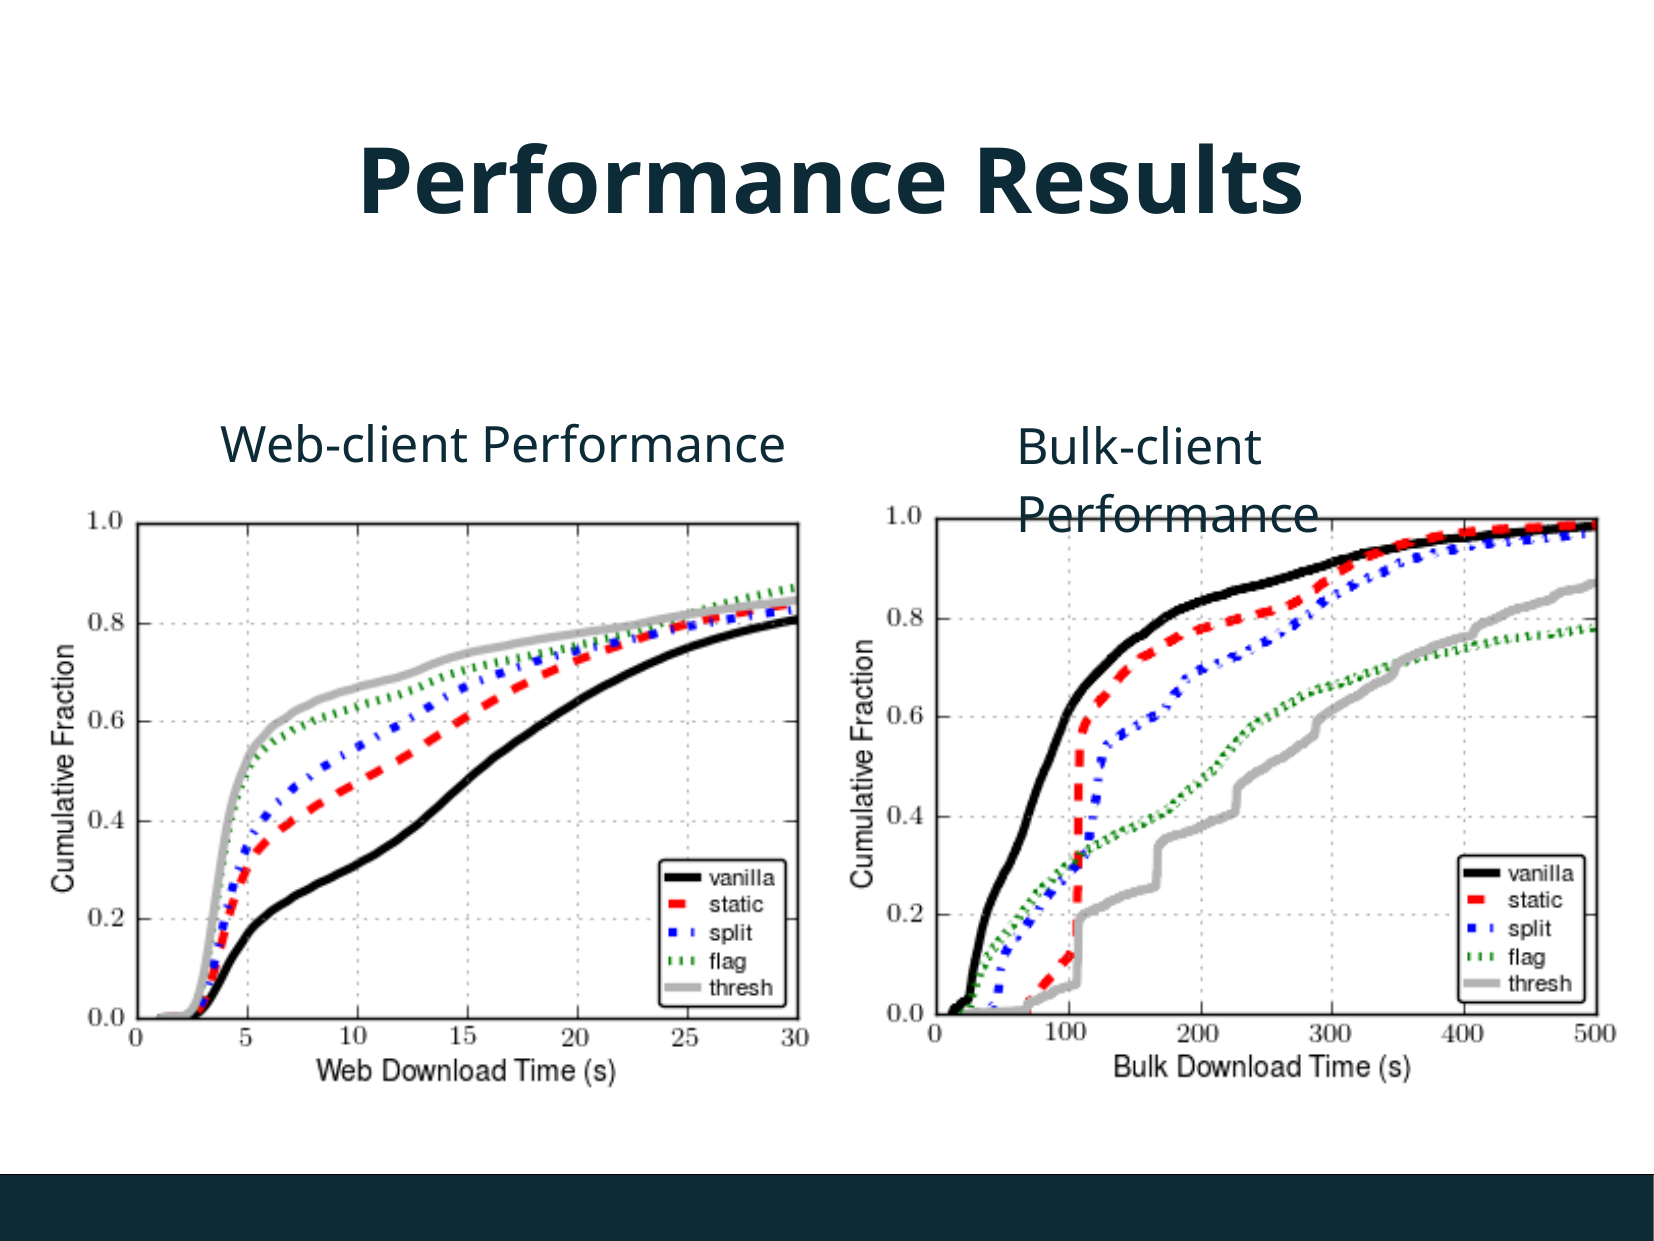

# Performance Results
Web-client Performance
Bulk-client Performance